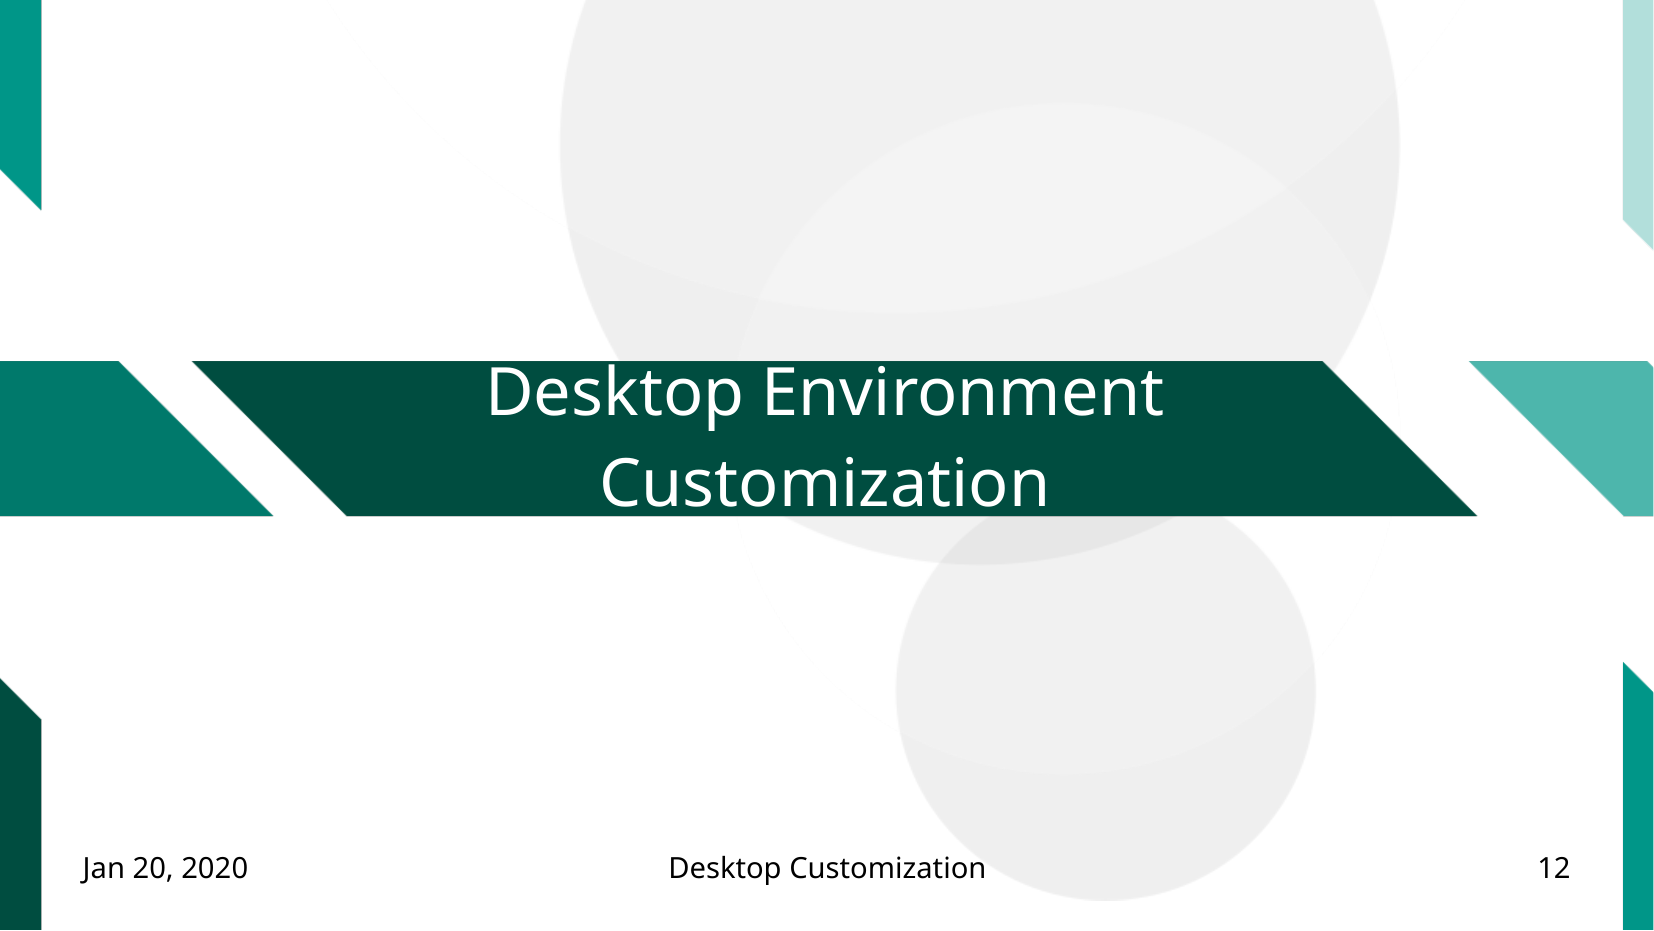

# Desktop Environment Customization
Jan 20, 2020
Desktop Customization
12